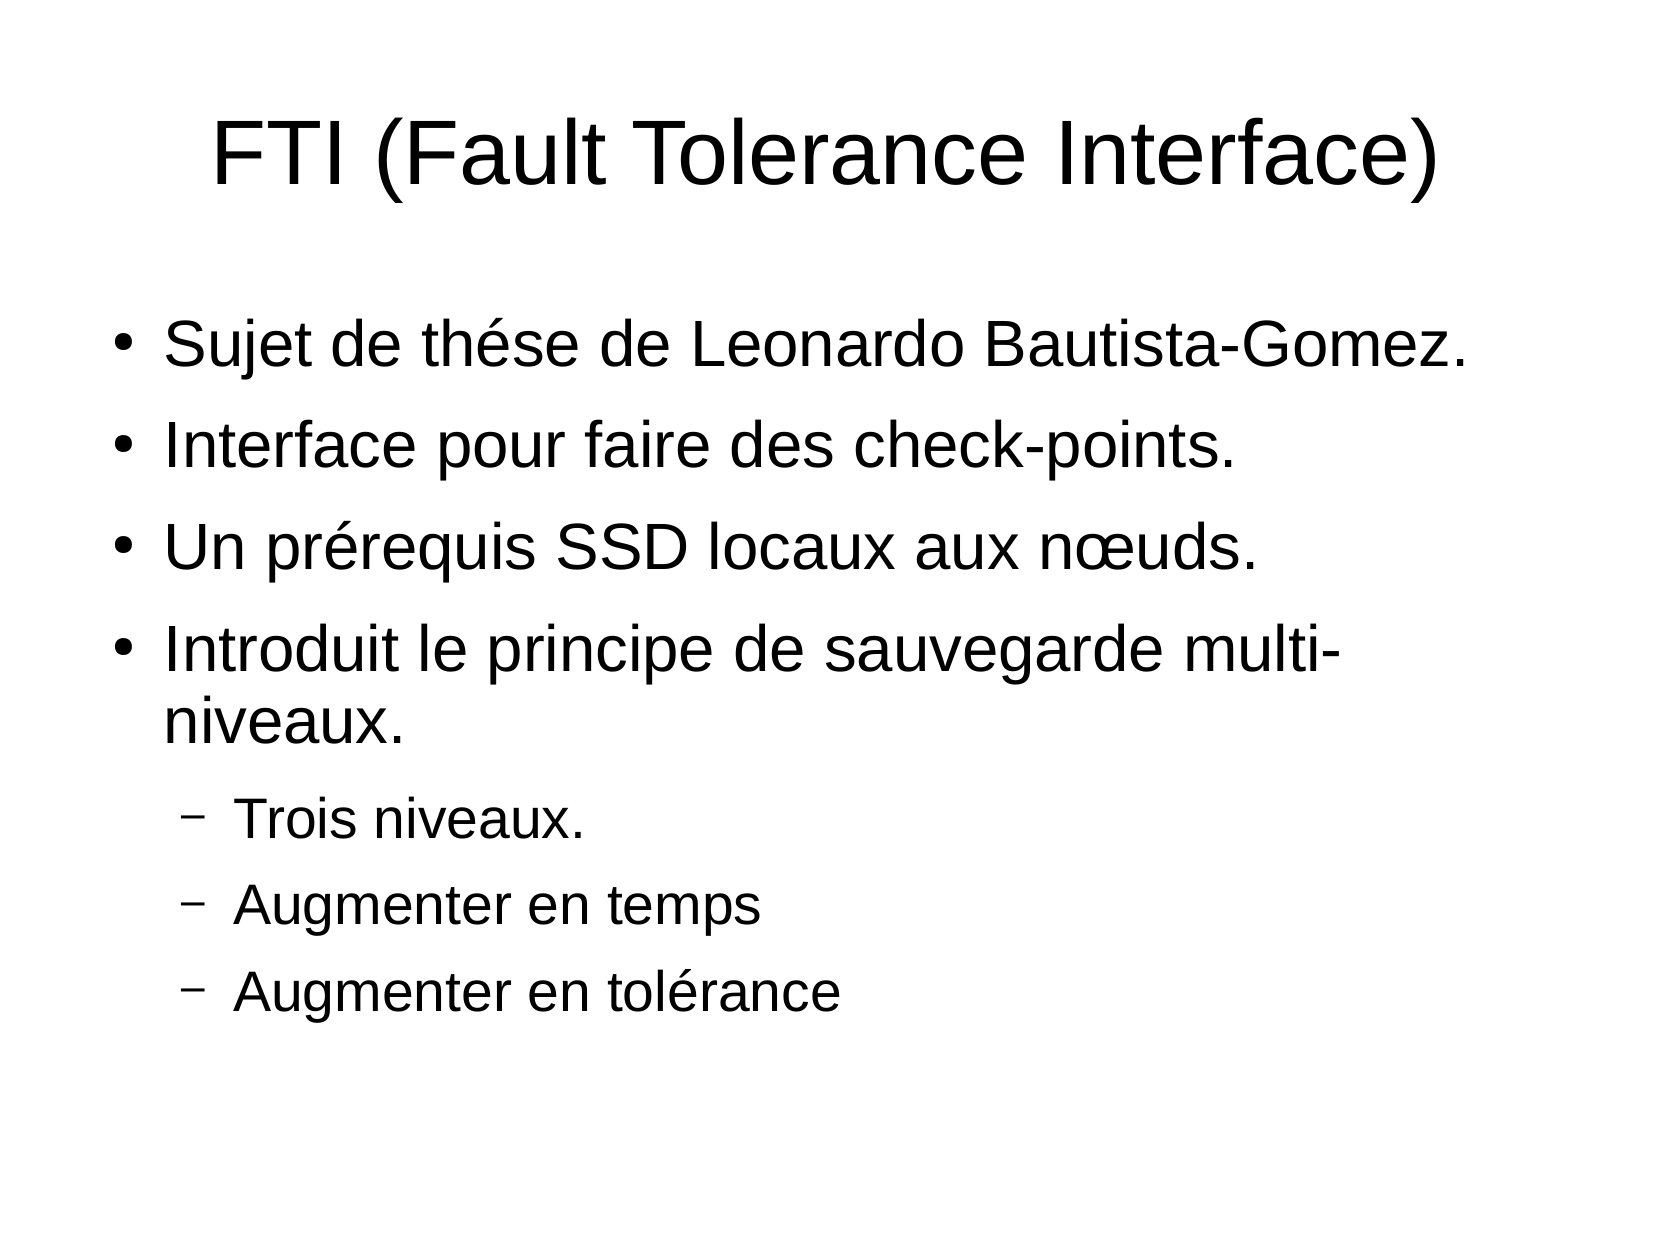

# FTI (Fault Tolerance Interface)
Sujet de thése de Leonardo Bautista-Gomez.
Interface pour faire des check-points.
Un prérequis SSD locaux aux nœuds.
Introduit le principe de sauvegarde multi-niveaux.
Trois niveaux.
Augmenter en temps
Augmenter en tolérance